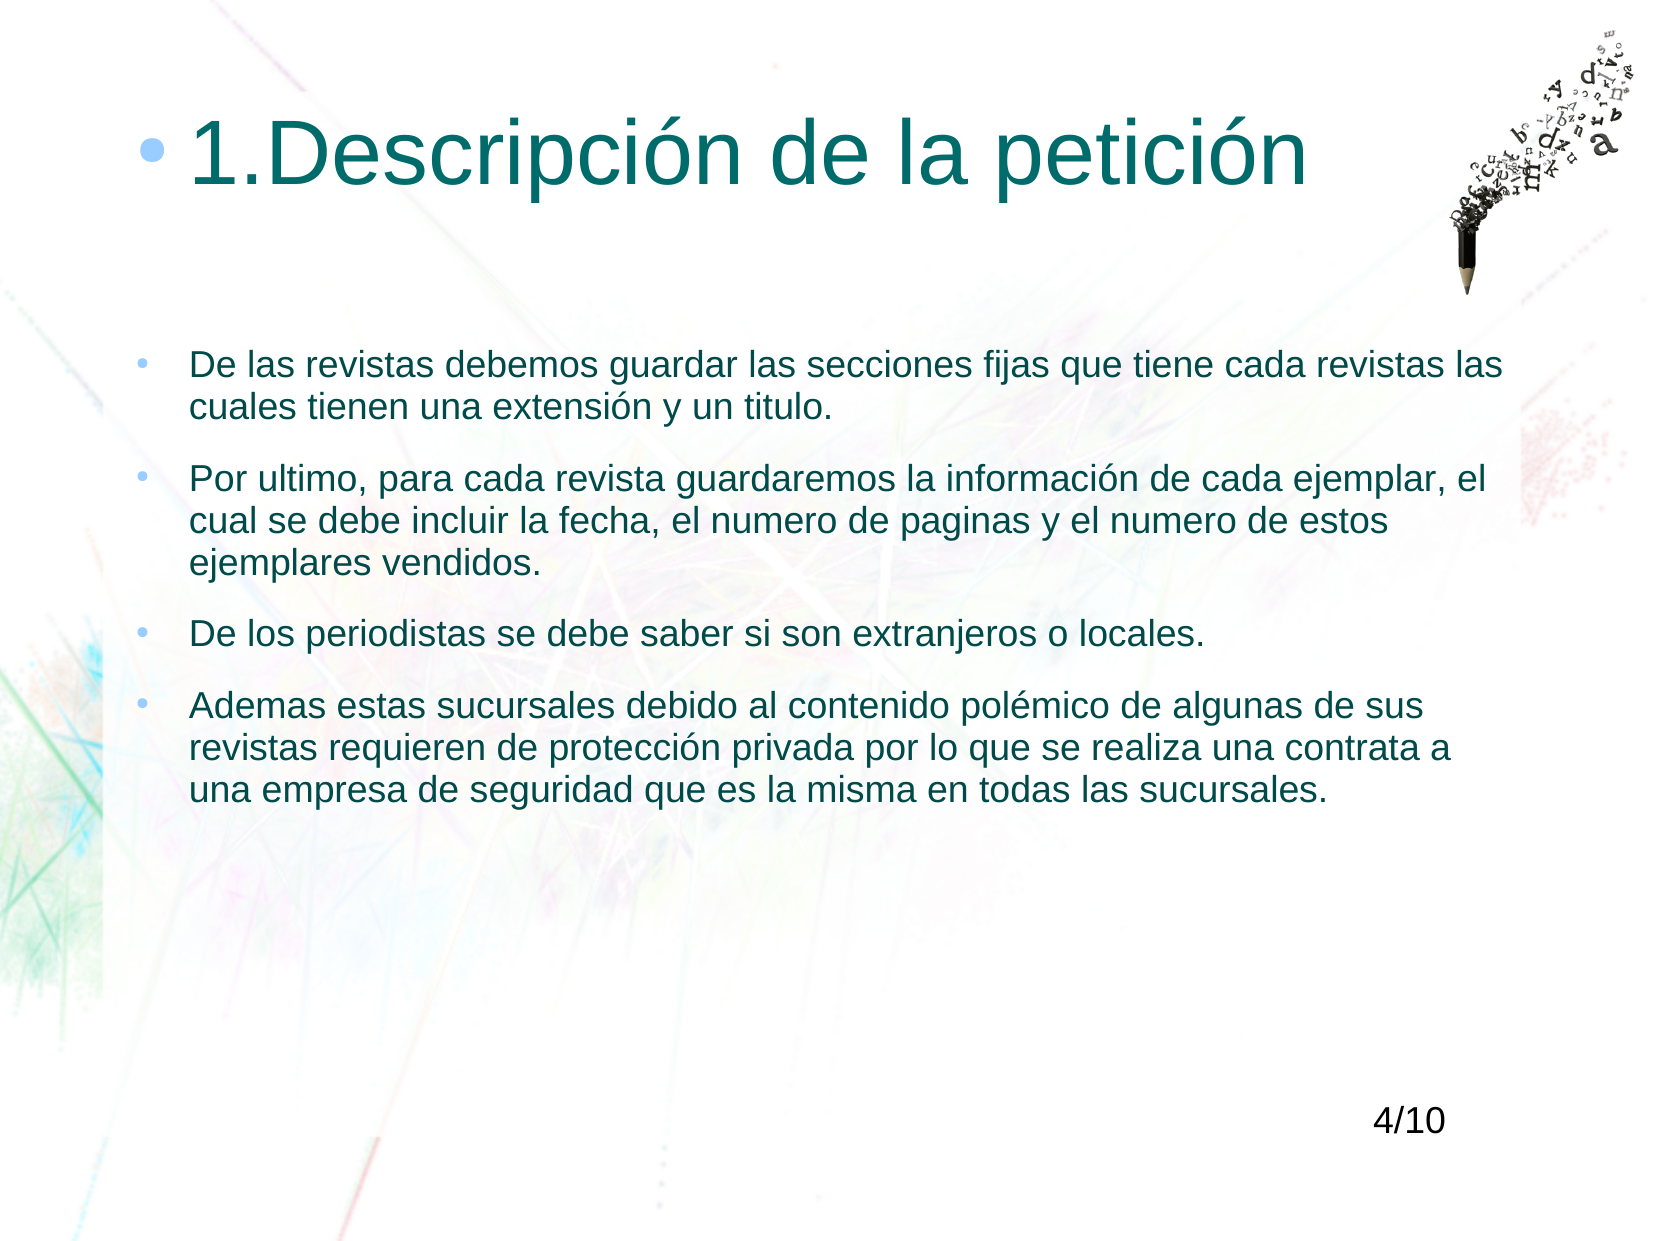

# 1.Descripción de la petición
De las revistas debemos guardar las secciones fijas que tiene cada revistas las cuales tienen una extensión y un titulo.
Por ultimo, para cada revista guardaremos la información de cada ejemplar, el cual se debe incluir la fecha, el numero de paginas y el numero de estos ejemplares vendidos.
De los periodistas se debe saber si son extranjeros o locales.
Ademas estas sucursales debido al contenido polémico de algunas de sus revistas requieren de protección privada por lo que se realiza una contrata a una empresa de seguridad que es la misma en todas las sucursales.
4/10